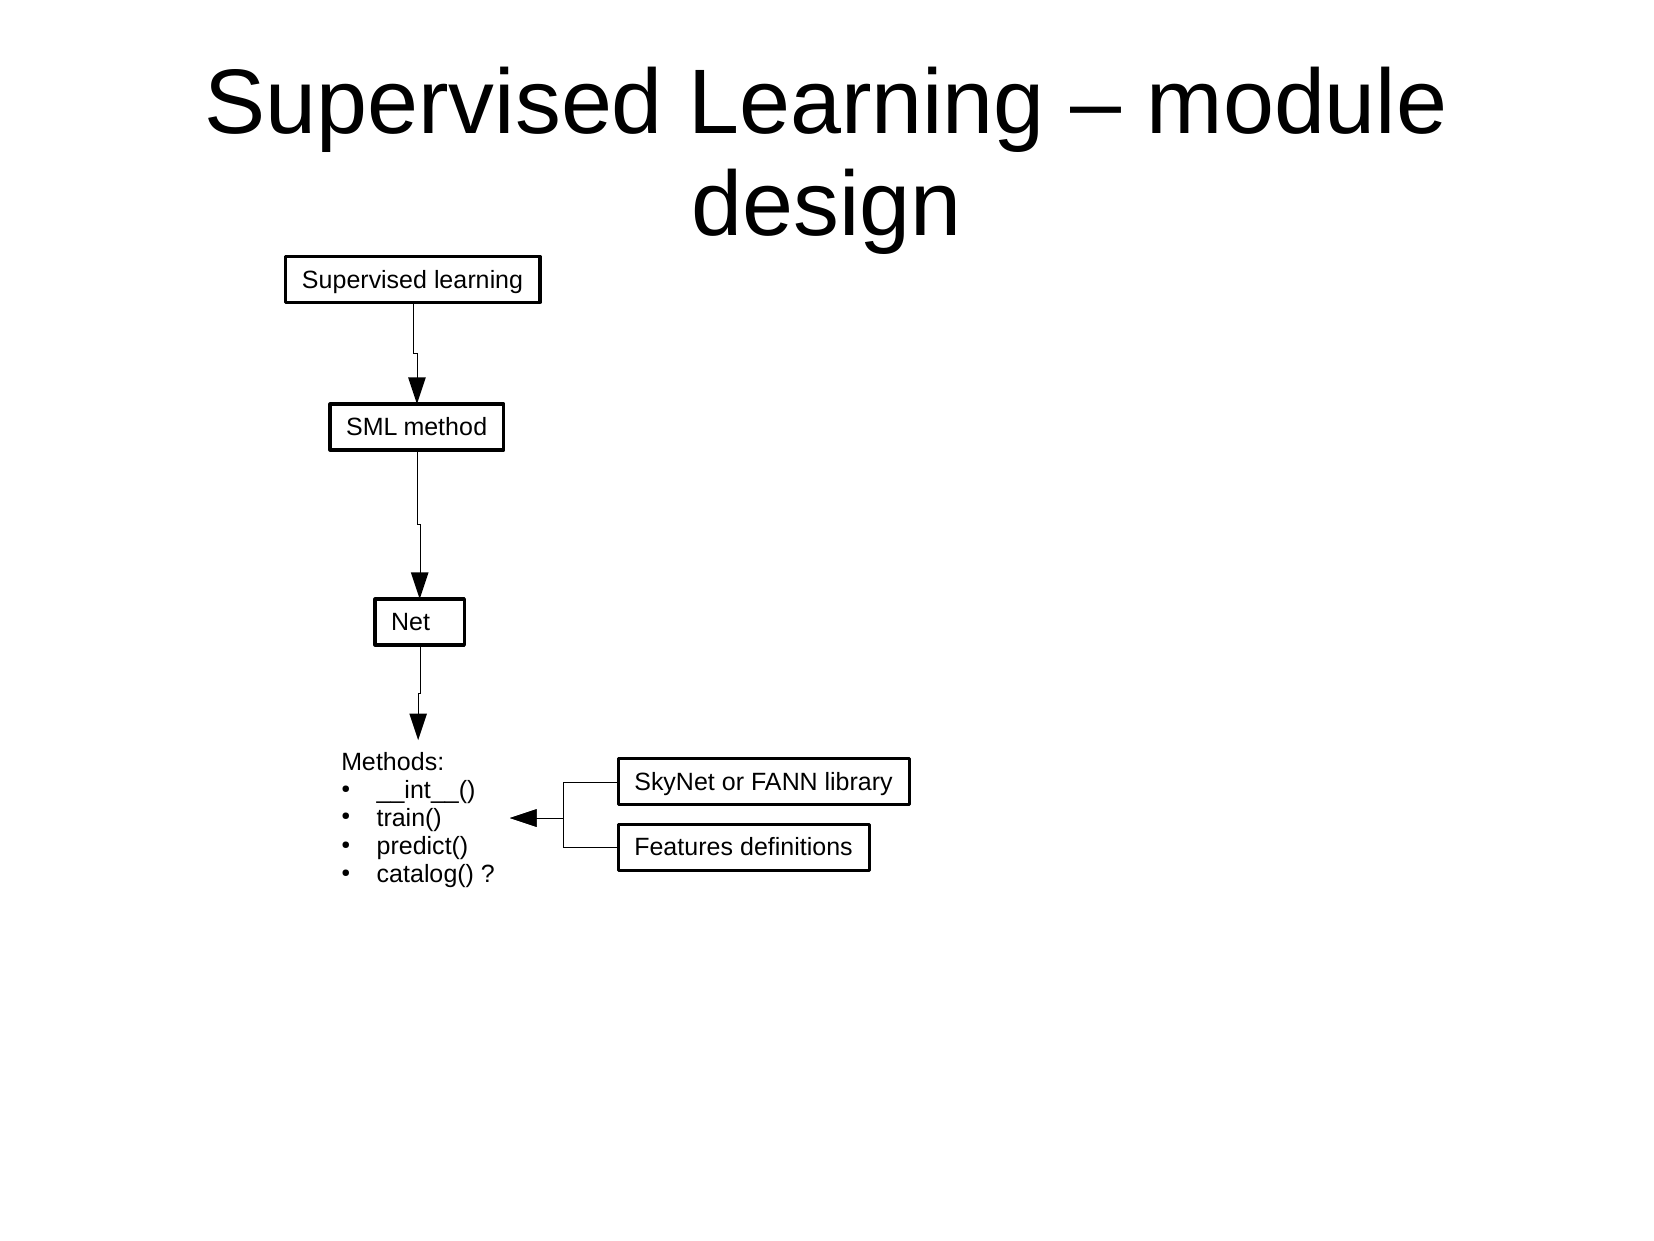

# Supervised Learning – module design
Supervised learning
SML method
Net
Methods:
__int__()
train()
predict()
catalog() ?
SkyNet or FANN library
Features definitions